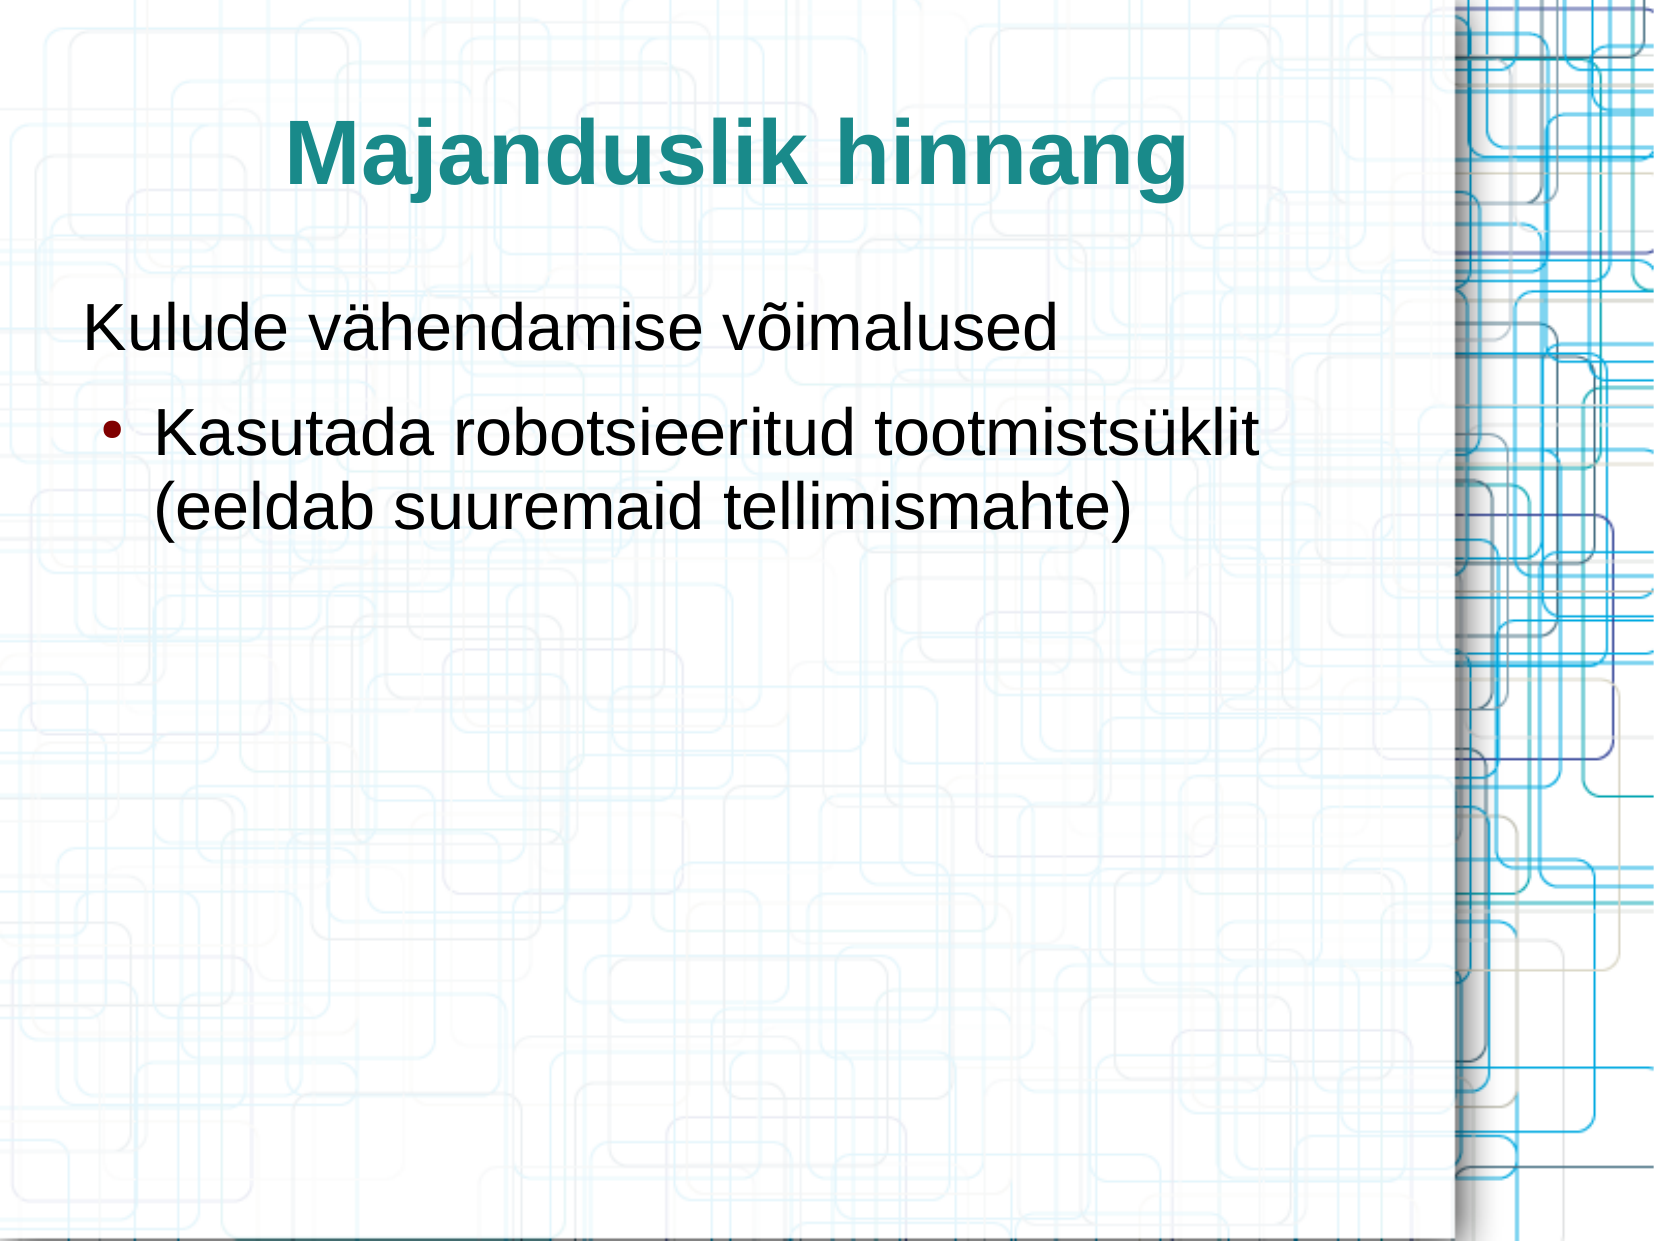

# Majanduslik hinnang
Kulude vähendamise võimalused
Kasutada robotsieeritud tootmistsüklit (eeldab suuremaid tellimismahte)